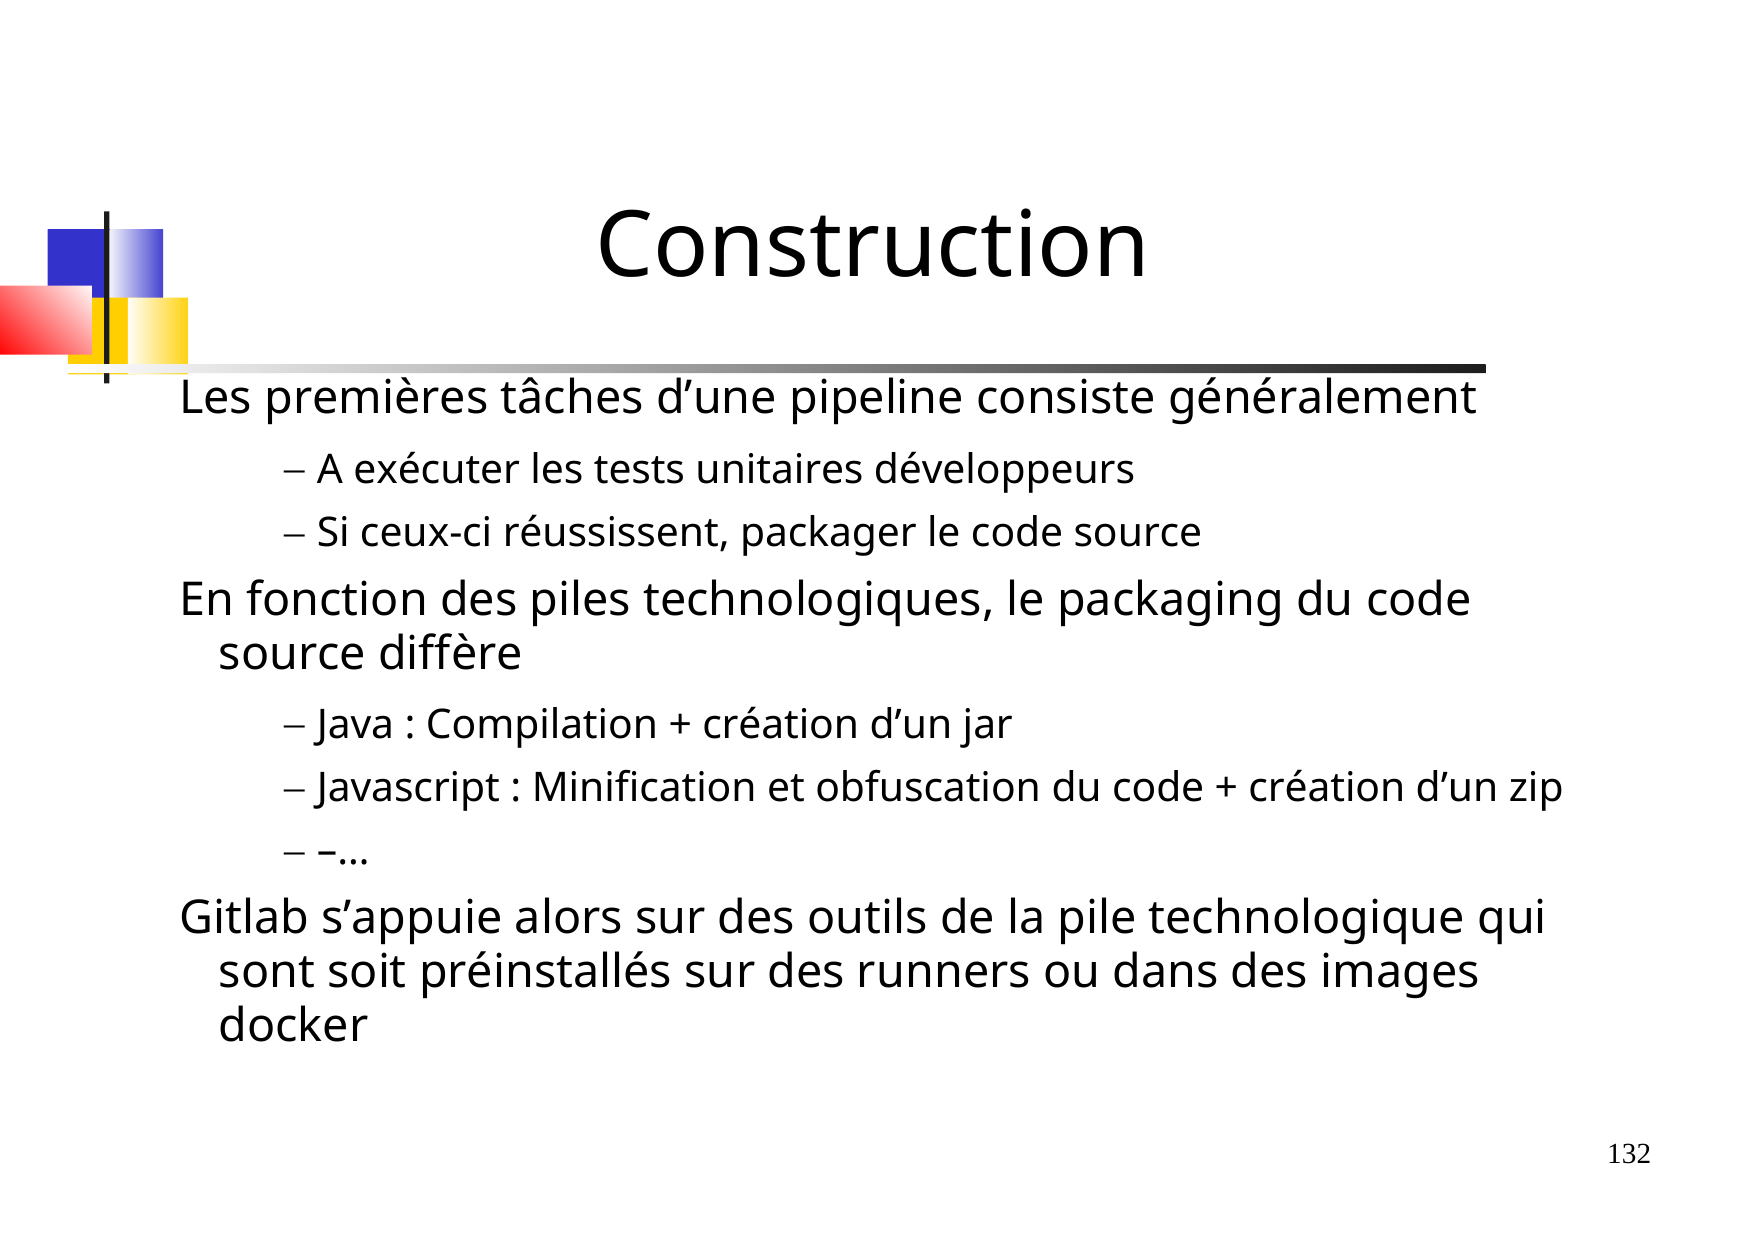

# Construction
Les premières tâches d’une pipeline consiste généralement
A exécuter les tests unitaires développeurs
Si ceux-ci réussissent, packager le code source
En fonction des piles technologiques, le packaging du code source diffère
Java : Compilation + création d’un jar
Javascript : Minification et obfuscation du code + création d’un zip
–…
Gitlab s’appuie alors sur des outils de la pile technologique qui sont soit préinstallés sur des runners ou dans des images docker